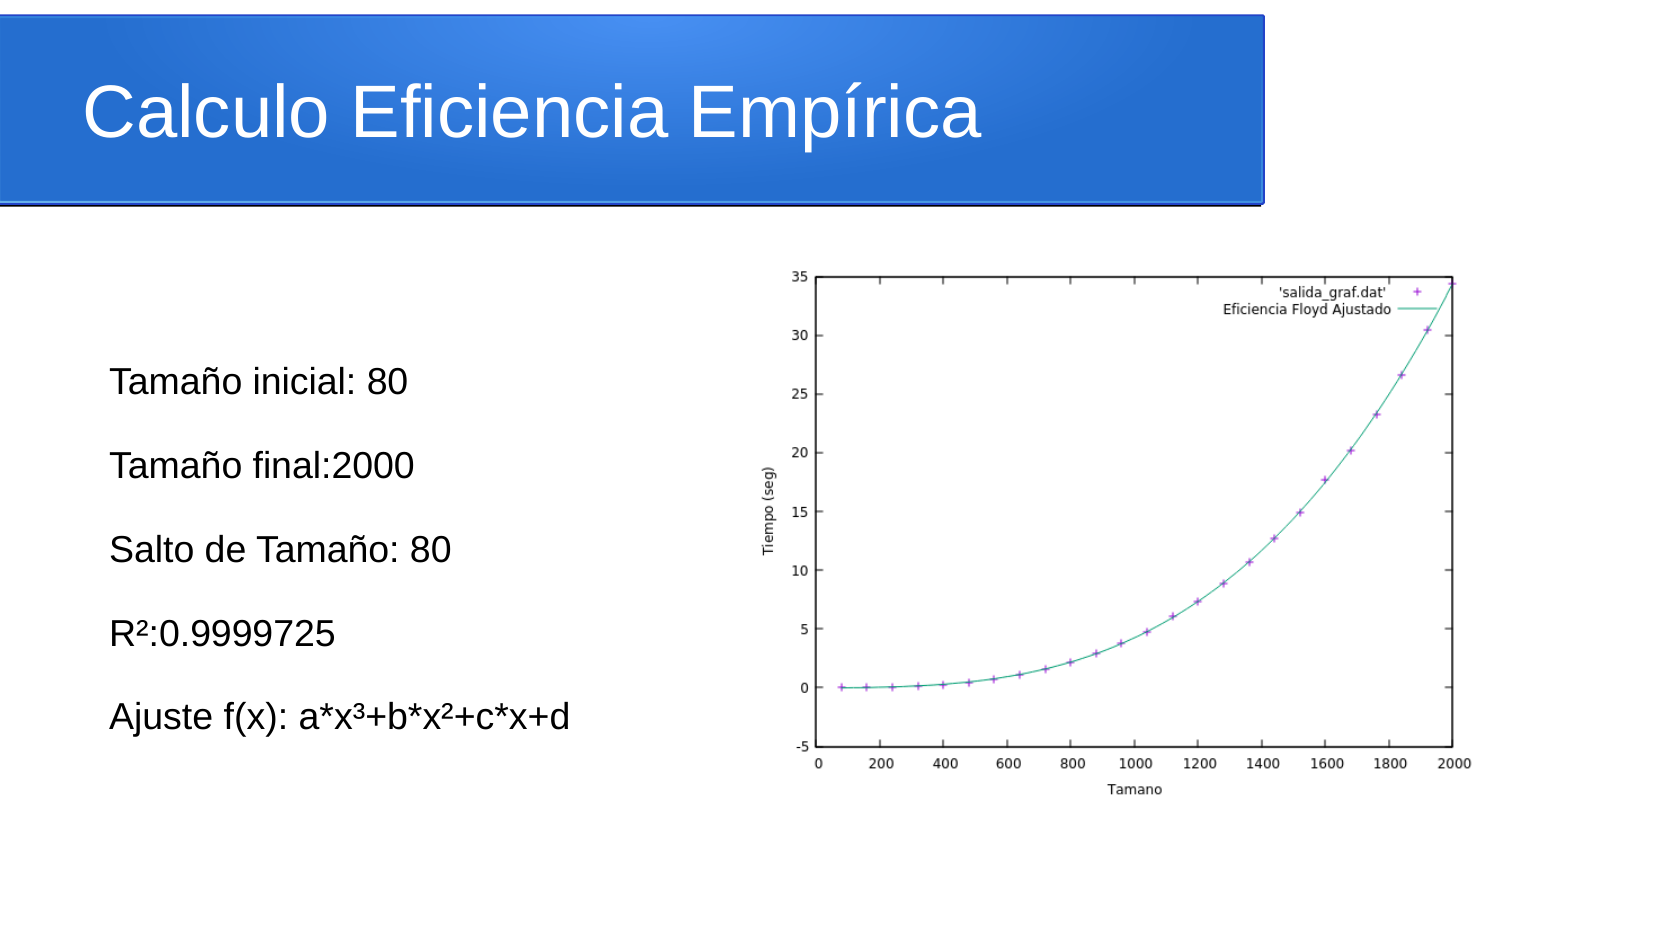

# Calculo Eficiencia Empírica
Tamaño inicial: 80
Tamaño final:2000
Salto de Tamaño: 80
R²:0.9999725
Ajuste f(x): a*x³+b*x²+c*x+d